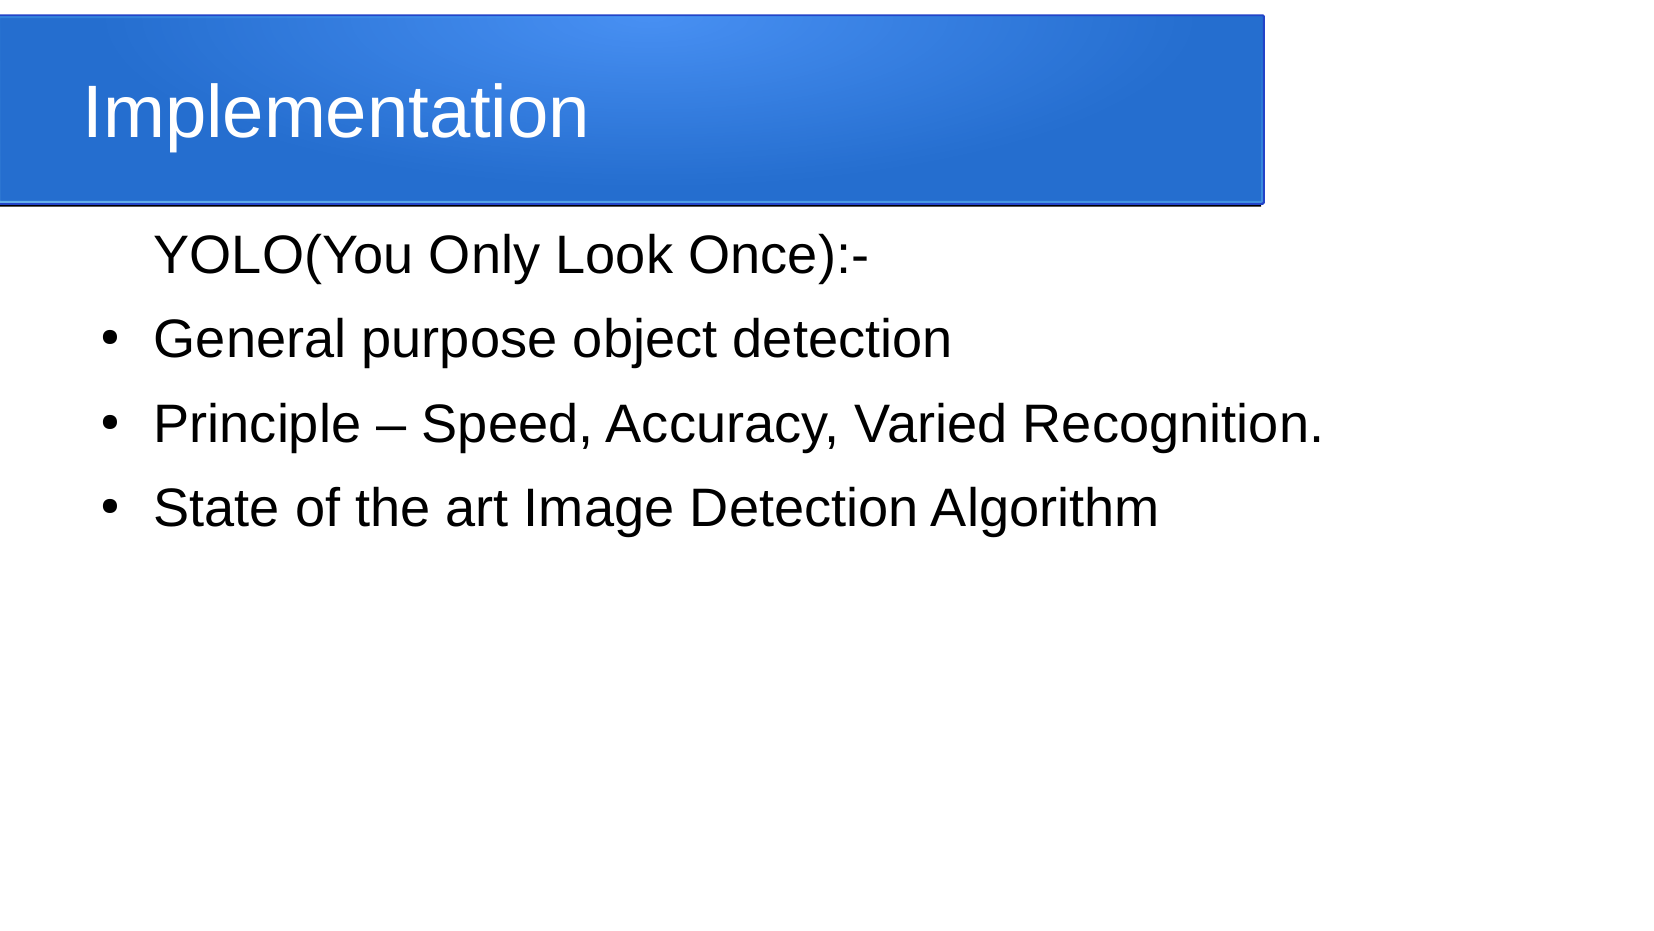

# Implementation
YOLO(You Only Look Once):-
General purpose object detection
Principle – Speed, Accuracy, Varied Recognition.
State of the art Image Detection Algorithm